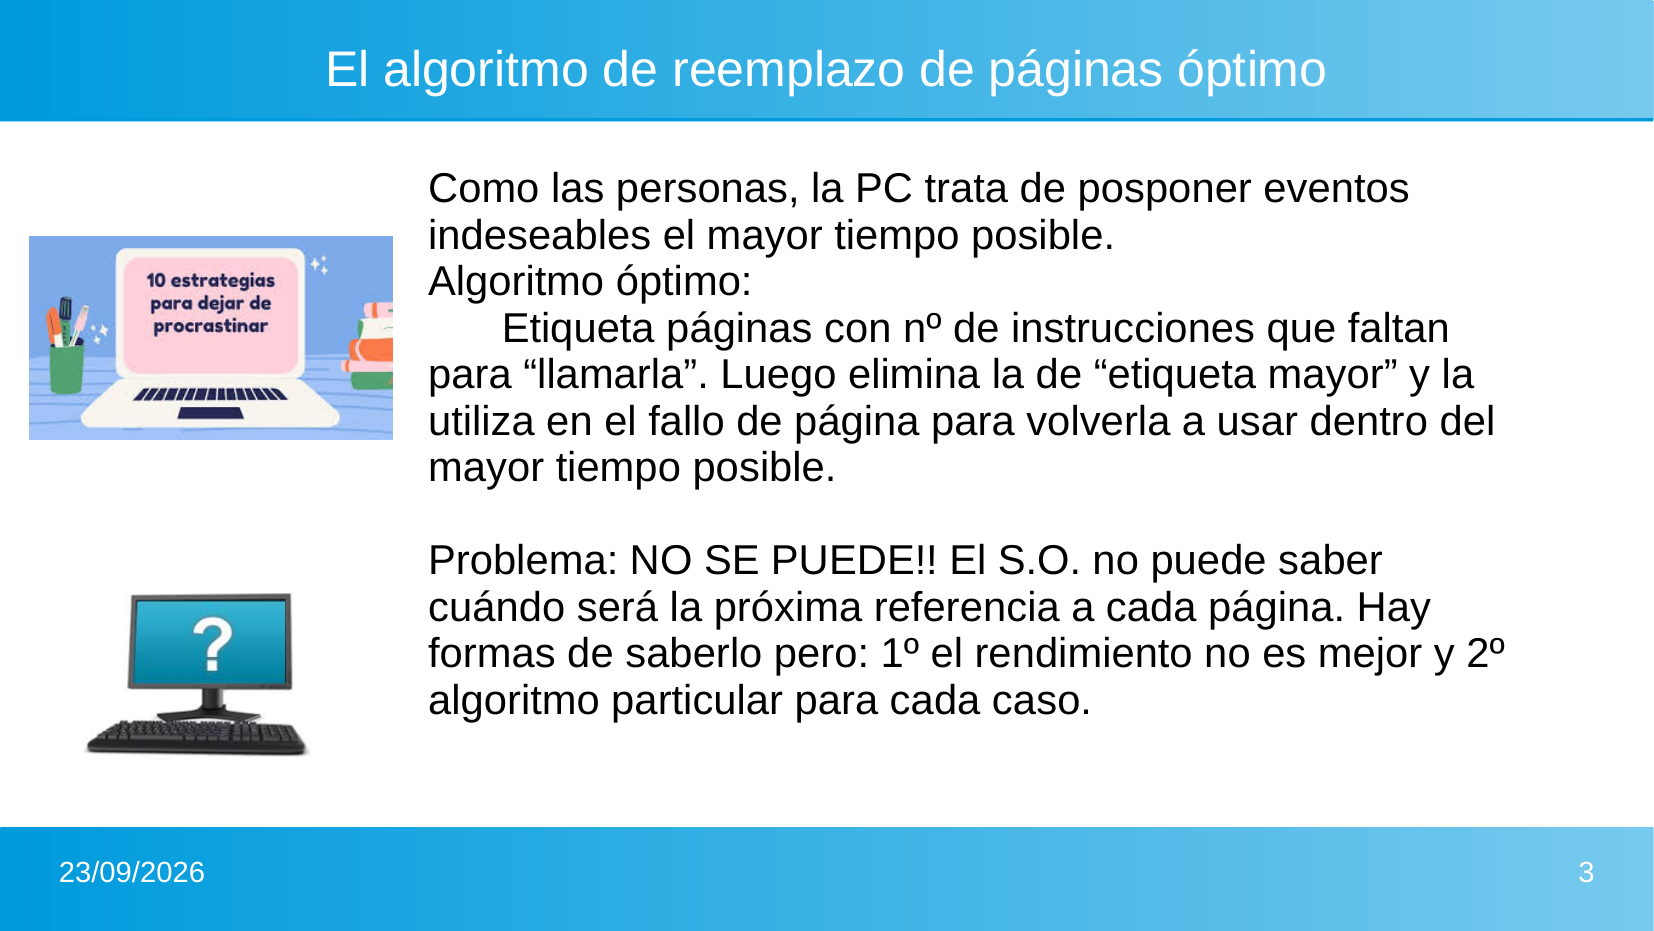

# El algoritmo de reemplazo de páginas óptimo
Como las personas, la PC trata de posponer eventos indeseables el mayor tiempo posible.
Algoritmo óptimo:
	Etiqueta páginas con nº de instrucciones que faltan para “llamarla”. Luego elimina la de “etiqueta mayor” y la utiliza en el fallo de página para volverla a usar dentro del mayor tiempo posible.
Problema: NO SE PUEDE!! El S.O. no puede saber cuándo será la próxima referencia a cada página. Hay formas de saberlo pero: 1º el rendimiento no es mejor y 2º algoritmo particular para cada caso.
3